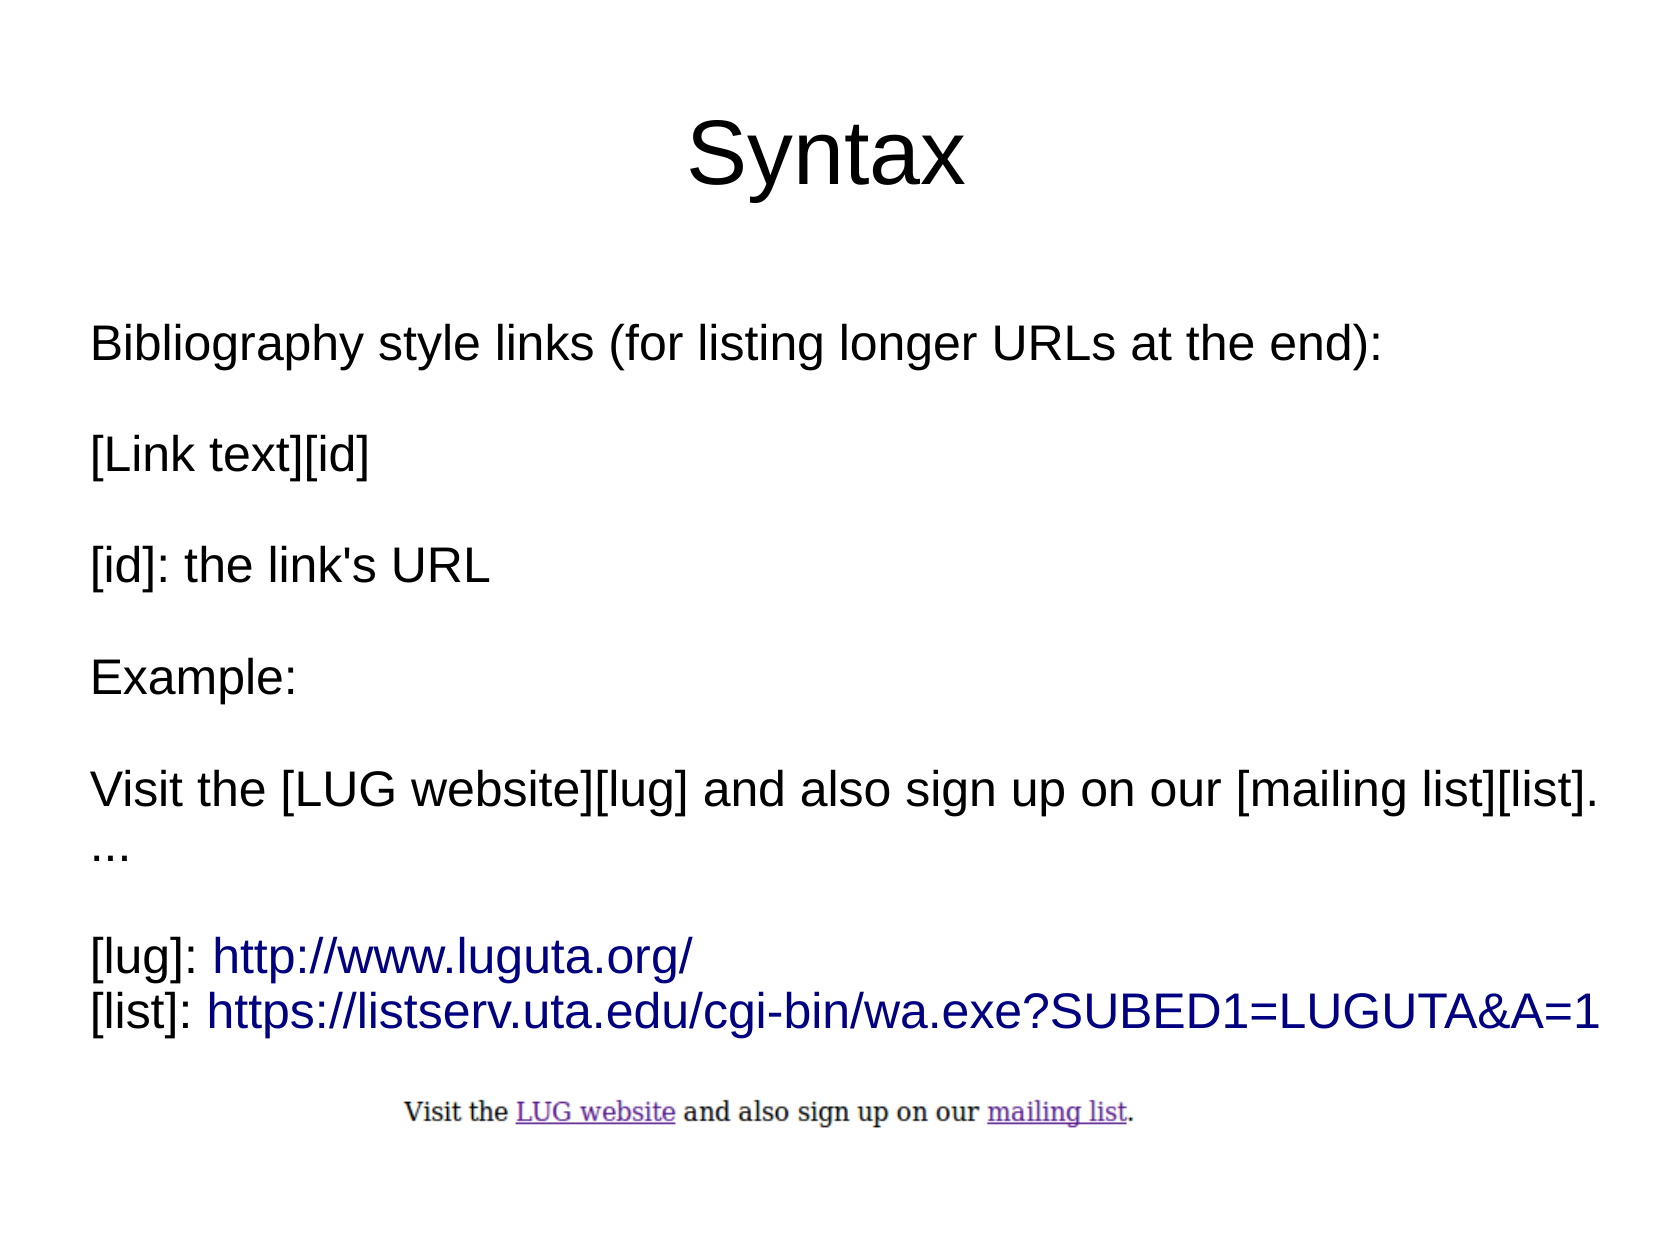

# Syntax
Bibliography style links (for listing longer URLs at the end):
[Link text][id]
[id]: the link's URL
Example:
Visit the [LUG website][lug] and also sign up on our [mailing list][list].
...
[lug]: http://www.luguta.org/
[list]: https://listserv.uta.edu/cgi-bin/wa.exe?SUBED1=LUGUTA&A=1